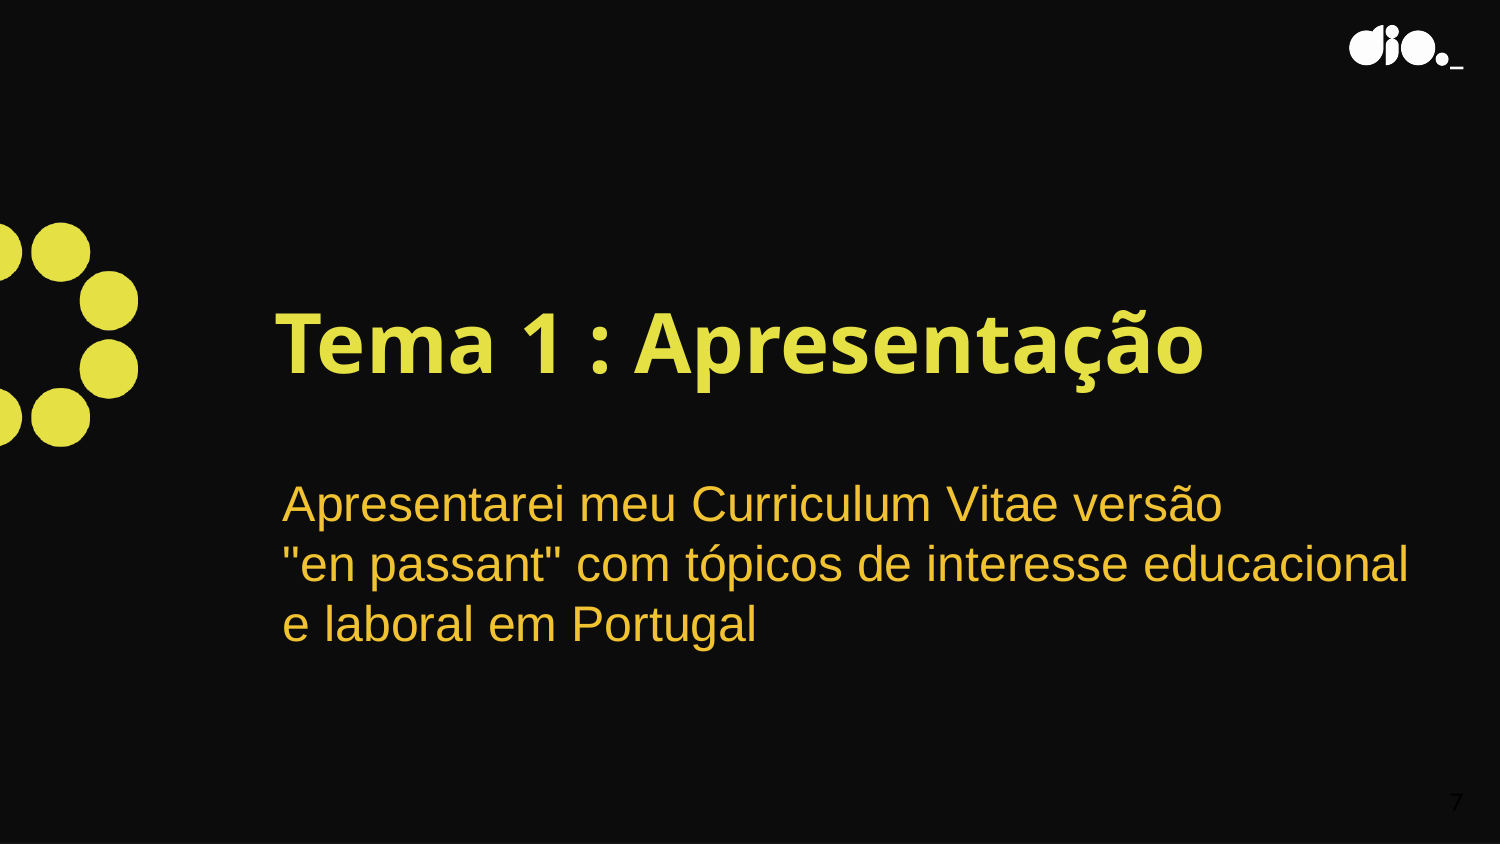

Tema 1 : Apresentação
Apresentarei meu Curriculum Vitae versão
"en passant" com tópicos de interesse educacional e laboral em Portugal